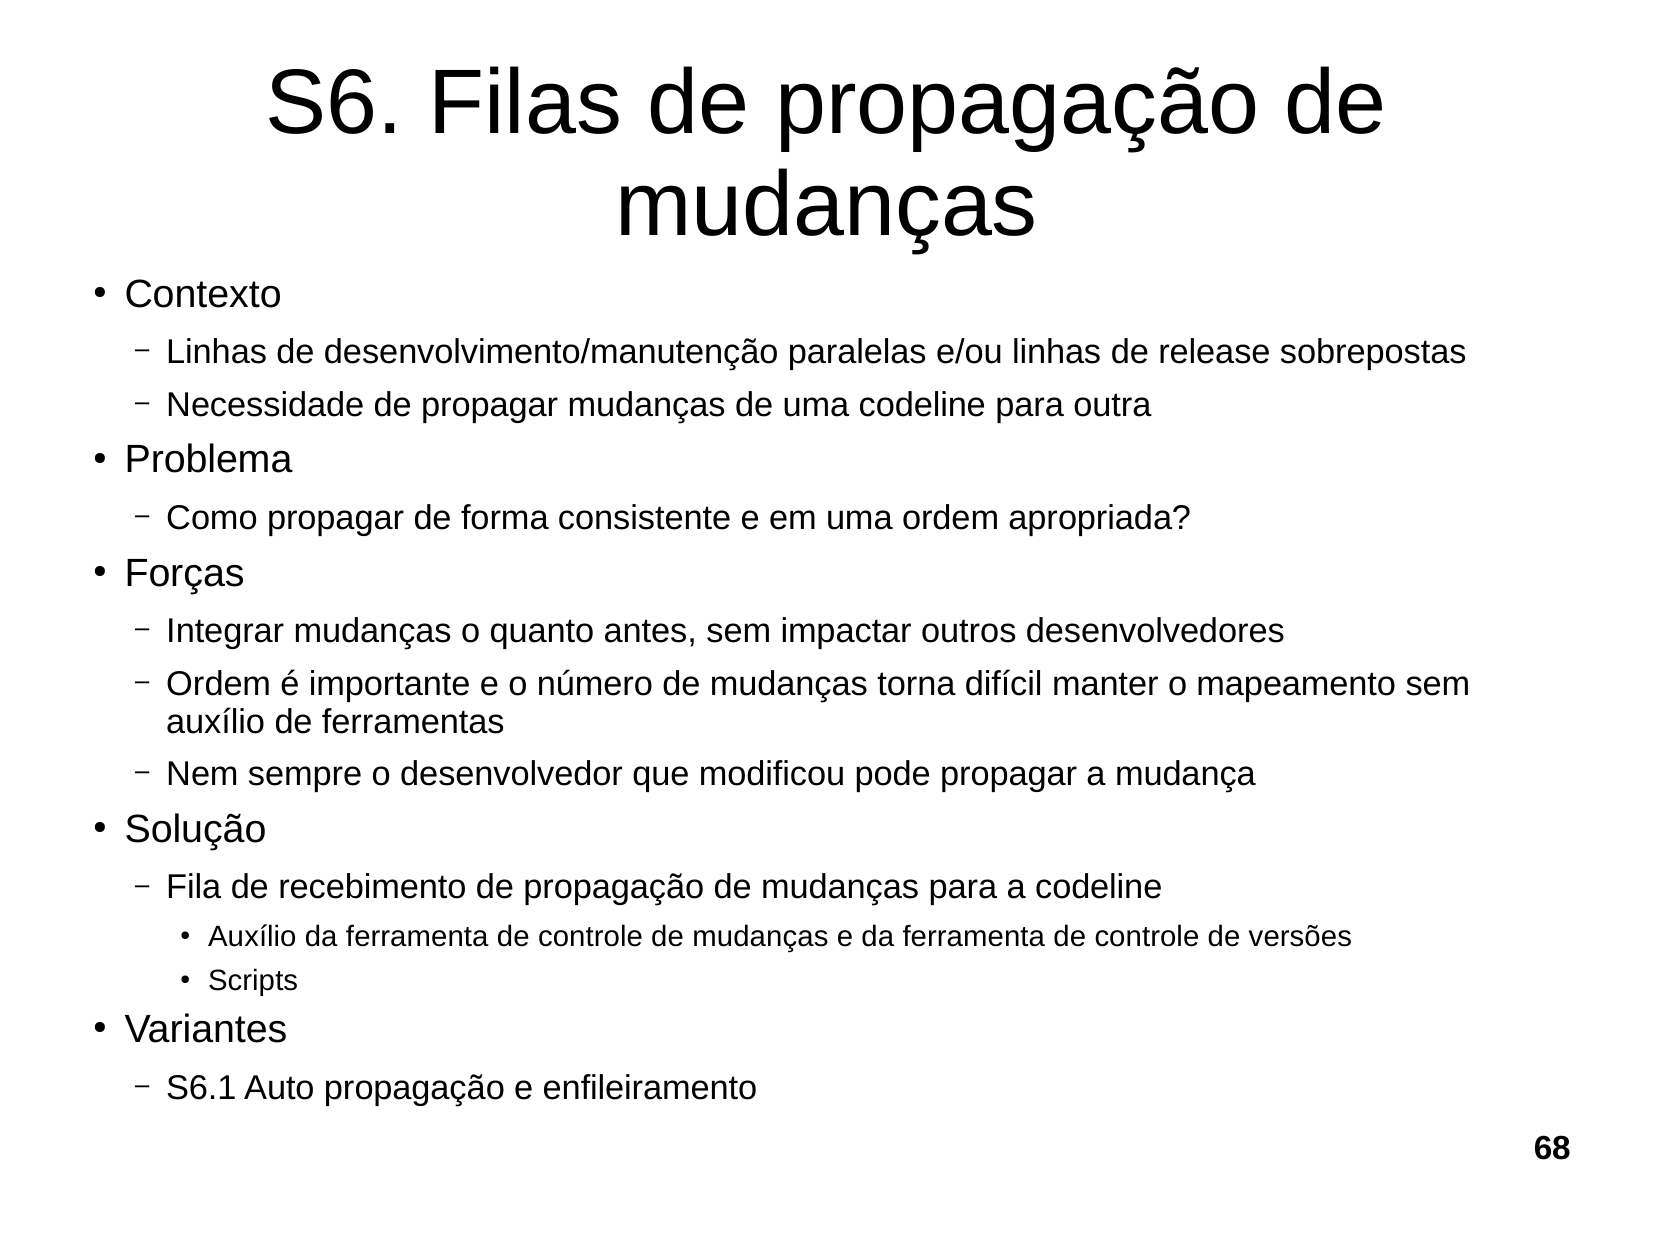

# S6. Filas de propagação de mudanças
Contexto
Linhas de desenvolvimento/manutenção paralelas e/ou linhas de release sobrepostas
Necessidade de propagar mudanças de uma codeline para outra
Problema
Como propagar de forma consistente e em uma ordem apropriada?
Forças
Integrar mudanças o quanto antes, sem impactar outros desenvolvedores
Ordem é importante e o número de mudanças torna difícil manter o mapeamento sem auxílio de ferramentas
Nem sempre o desenvolvedor que modificou pode propagar a mudança
Solução
Fila de recebimento de propagação de mudanças para a codeline
Auxílio da ferramenta de controle de mudanças e da ferramenta de controle de versões
Scripts
Variantes
S6.1 Auto propagação e enfileiramento
68